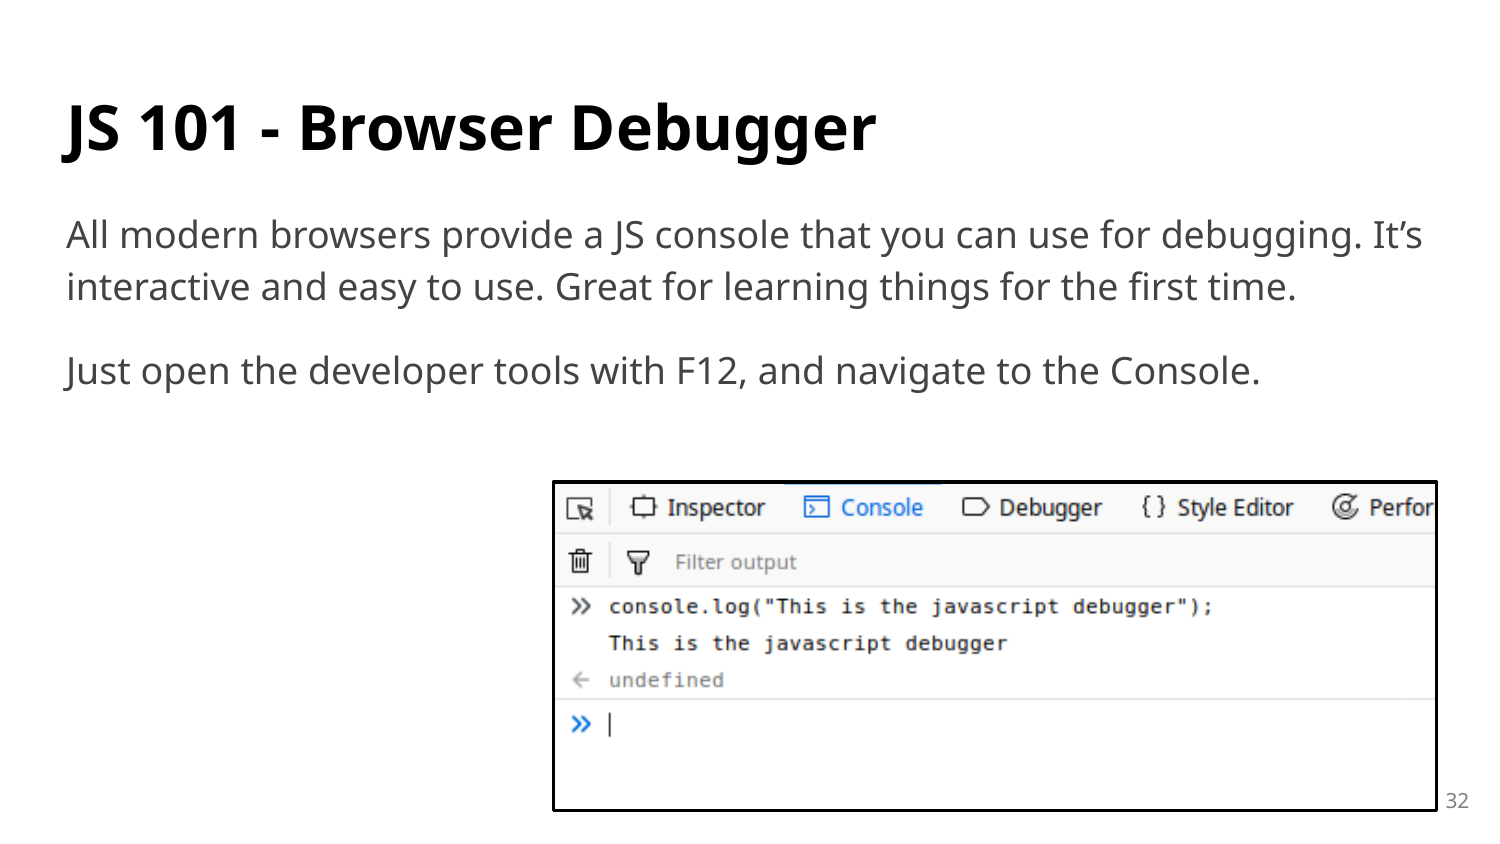

# JS 101 - Browser Debugger
All modern browsers provide a JS console that you can use for debugging. It’s interactive and easy to use. Great for learning things for the first time.
Just open the developer tools with F12, and navigate to the Console.